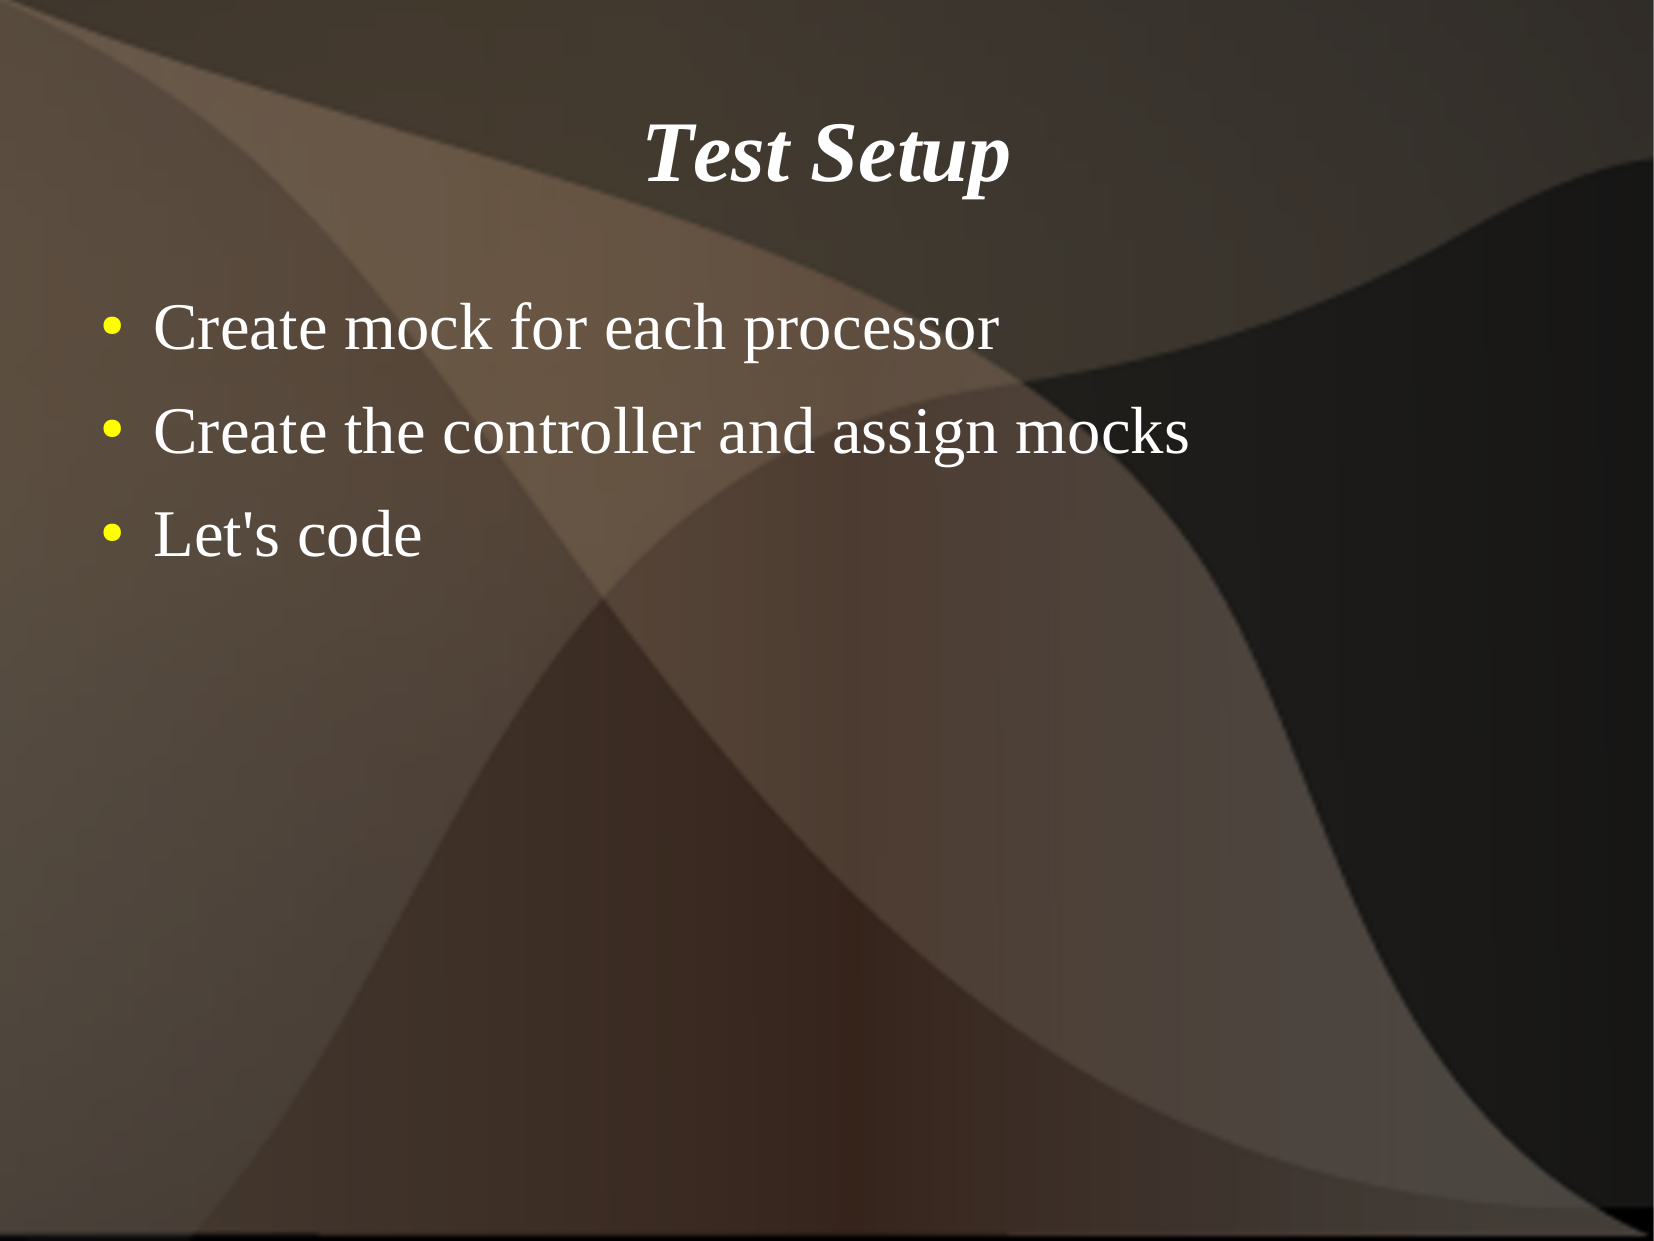

# Test Setup
Create mock for each processor
Create the controller and assign mocks
Let's code